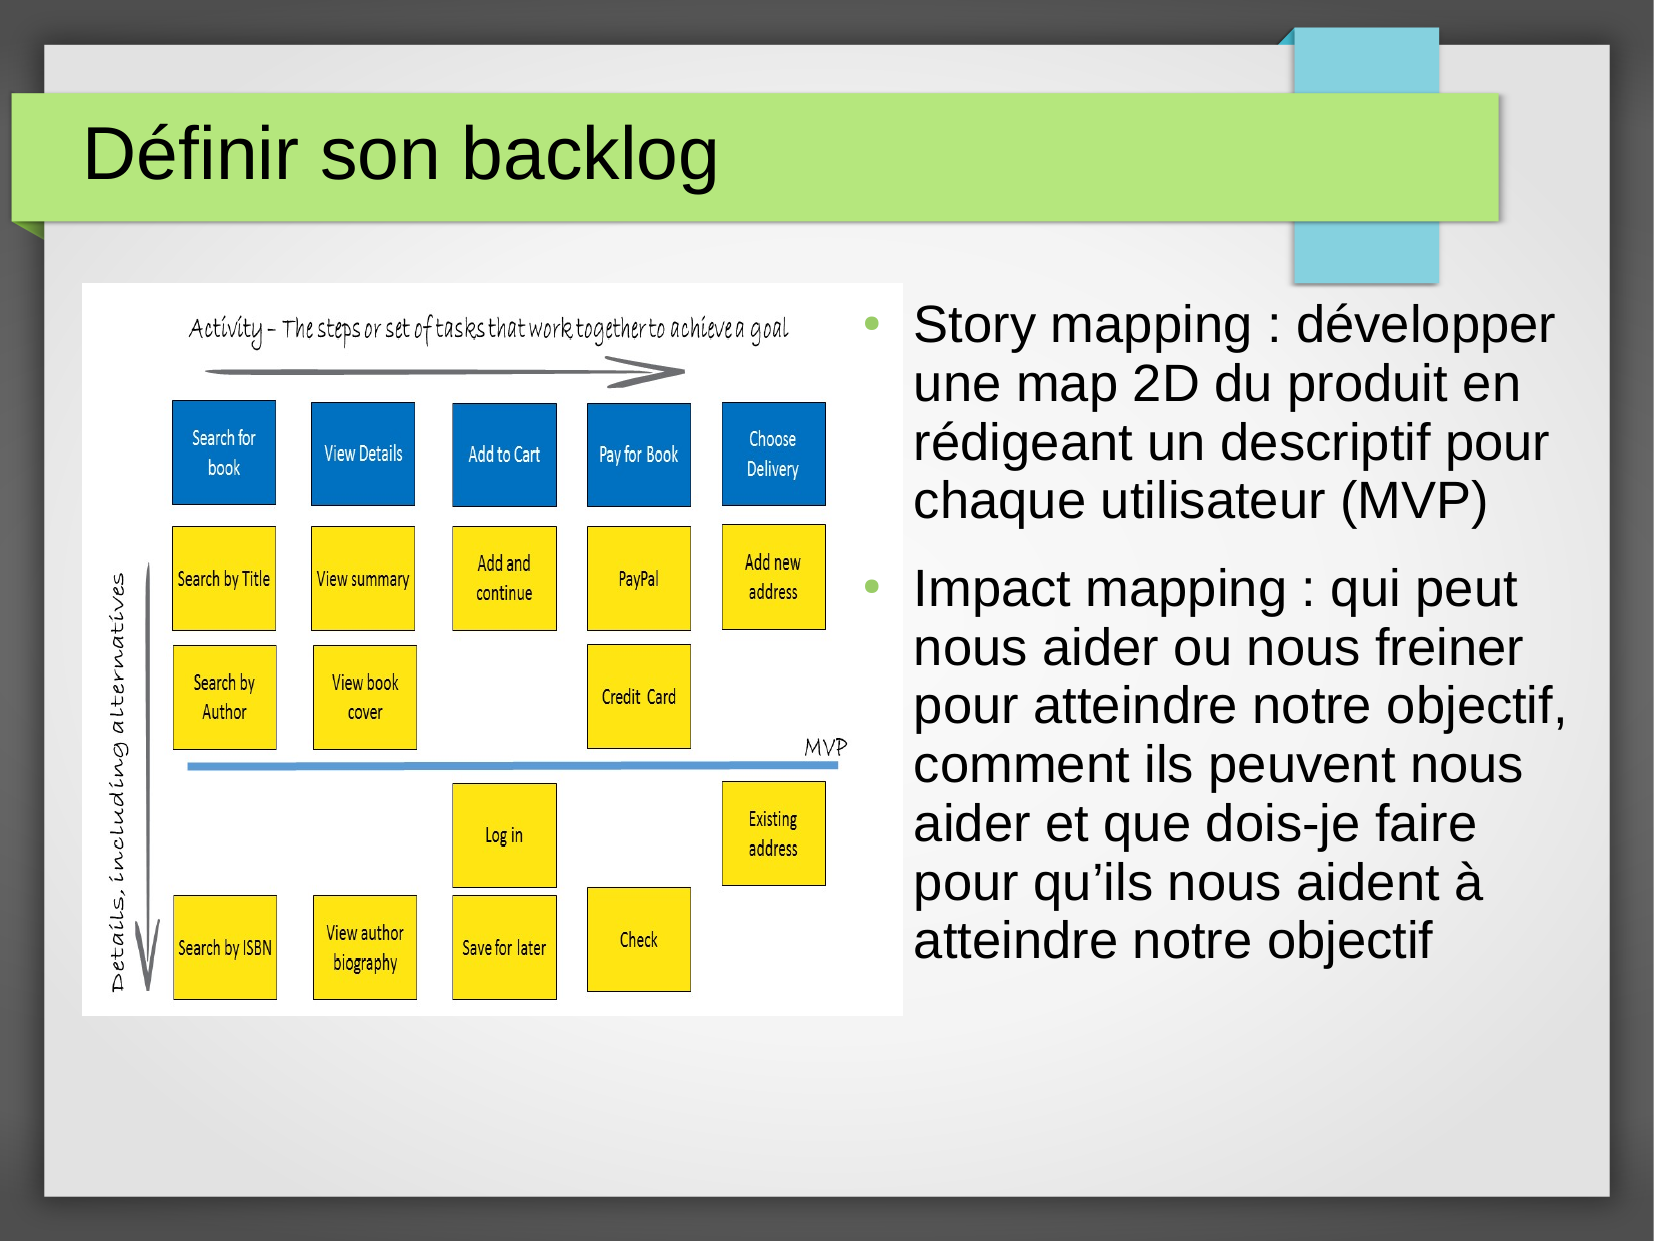

# Définir son backlog
Story mapping : développer une map 2D du produit en rédigeant un descriptif pour chaque utilisateur (MVP)
Impact mapping : qui peut nous aider ou nous freiner pour atteindre notre objectif, comment ils peuvent nous aider et que dois-je faire pour qu’ils nous aident à atteindre notre objectif